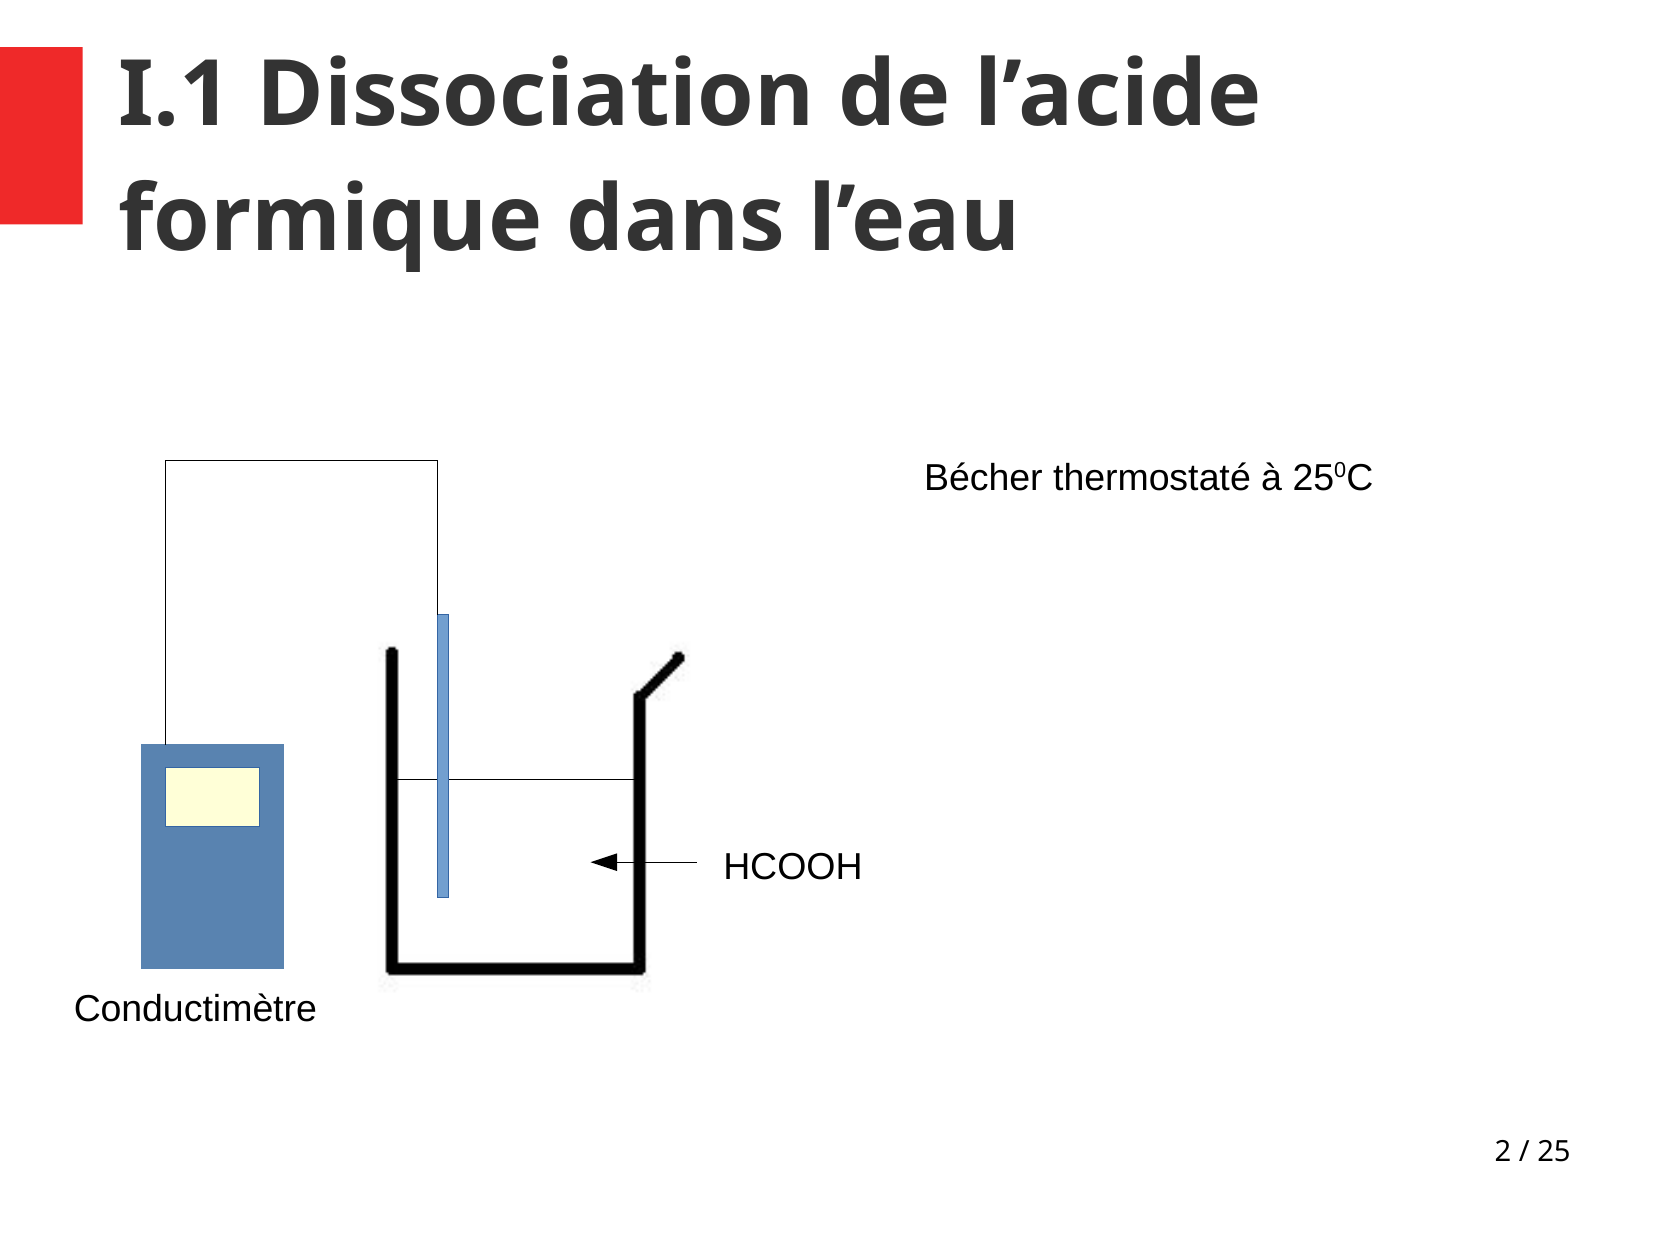

# I.1 Dissociation de l’acide formique dans l’eau
Bécher thermostaté à 250C
HCOOH
Conductimètre
2